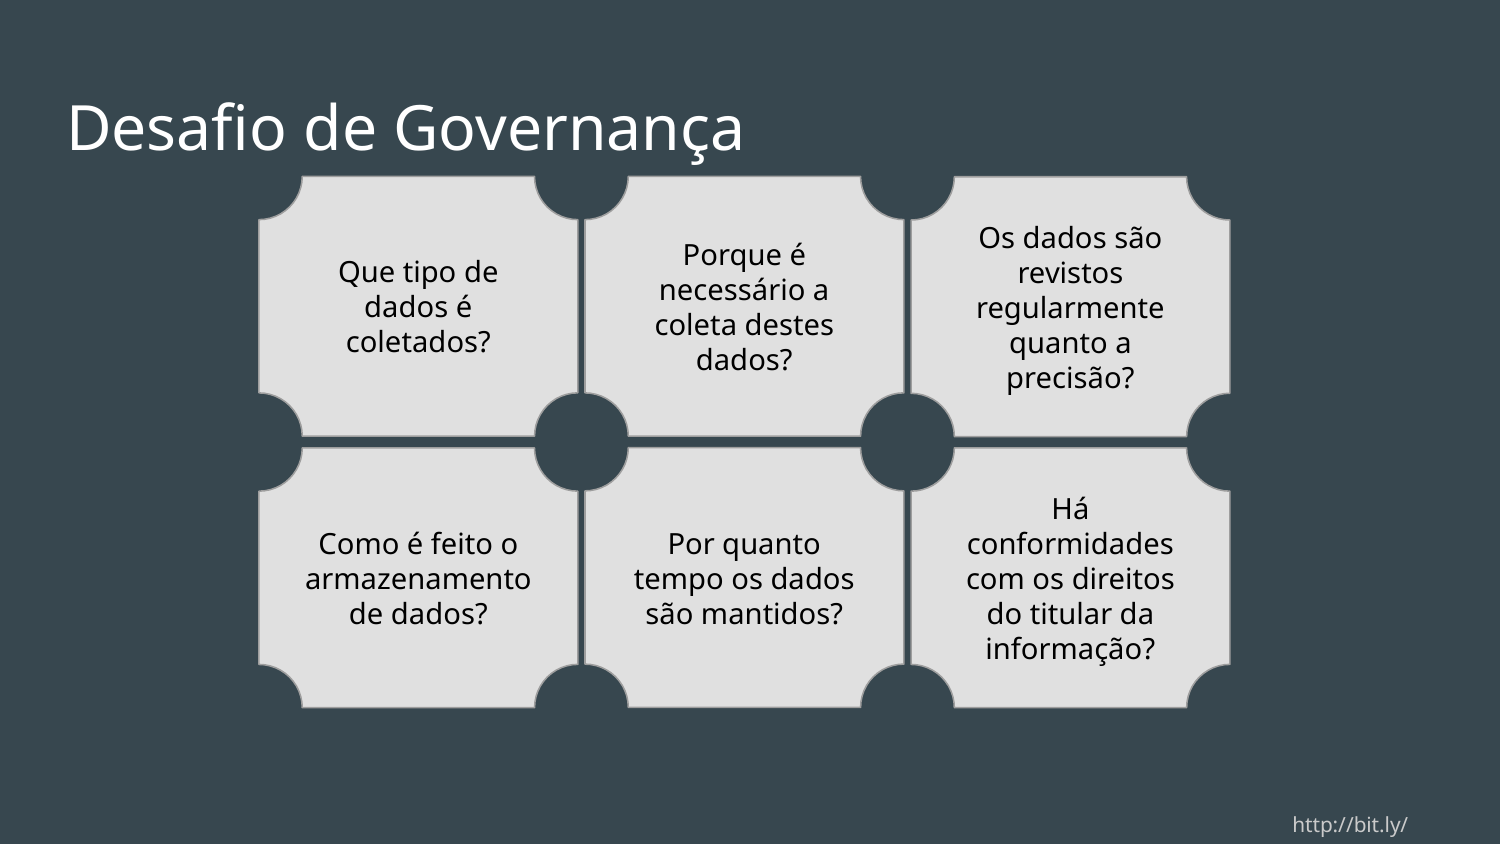

# Desafio de Governança
Que tipo de dados é coletados?
Porque é necessário a coleta destes dados?
Os dados são revistos regularmente quanto a precisão?
Por quanto tempo os dados são mantidos?
Como é feito o armazenamento de dados?
Há conformidades com os direitos do titular da informação?
http://bit.ly/2AFFZbz